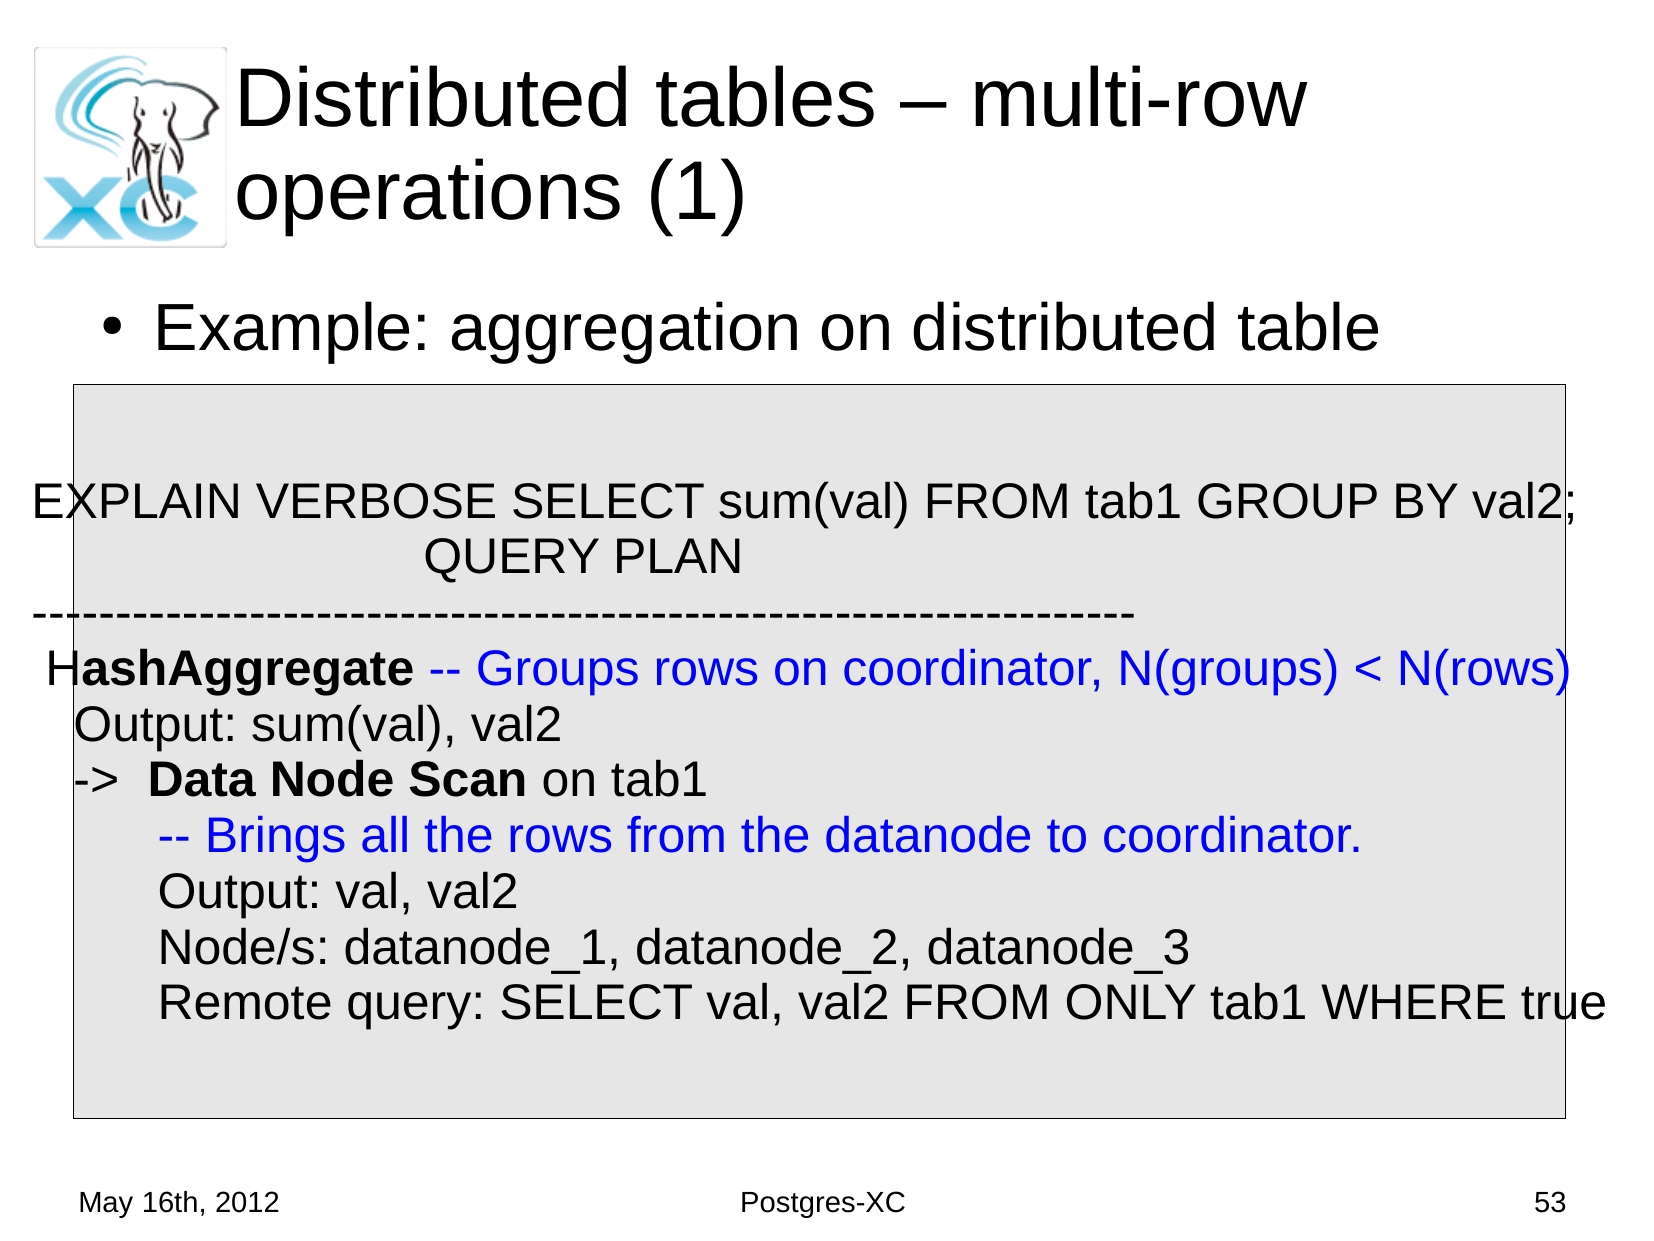

# Distributed tables – multi-row operations (1)
Example: aggregation on distributed table
EXPLAIN VERBOSE SELECT sum(val) FROM tab1 GROUP BY val2;
 QUERY PLAN
------------------------------------------------------------------
 HashAggregate -- Groups rows on coordinator, N(groups) < N(rows)
 Output: sum(val), val2
 -> Data Node Scan on tab1
 -- Brings all the rows from the datanode to coordinator.
 Output: val, val2
 Node/s: datanode_1, datanode_2, datanode_3
 Remote query: SELECT val, val2 FROM ONLY tab1 WHERE true
53